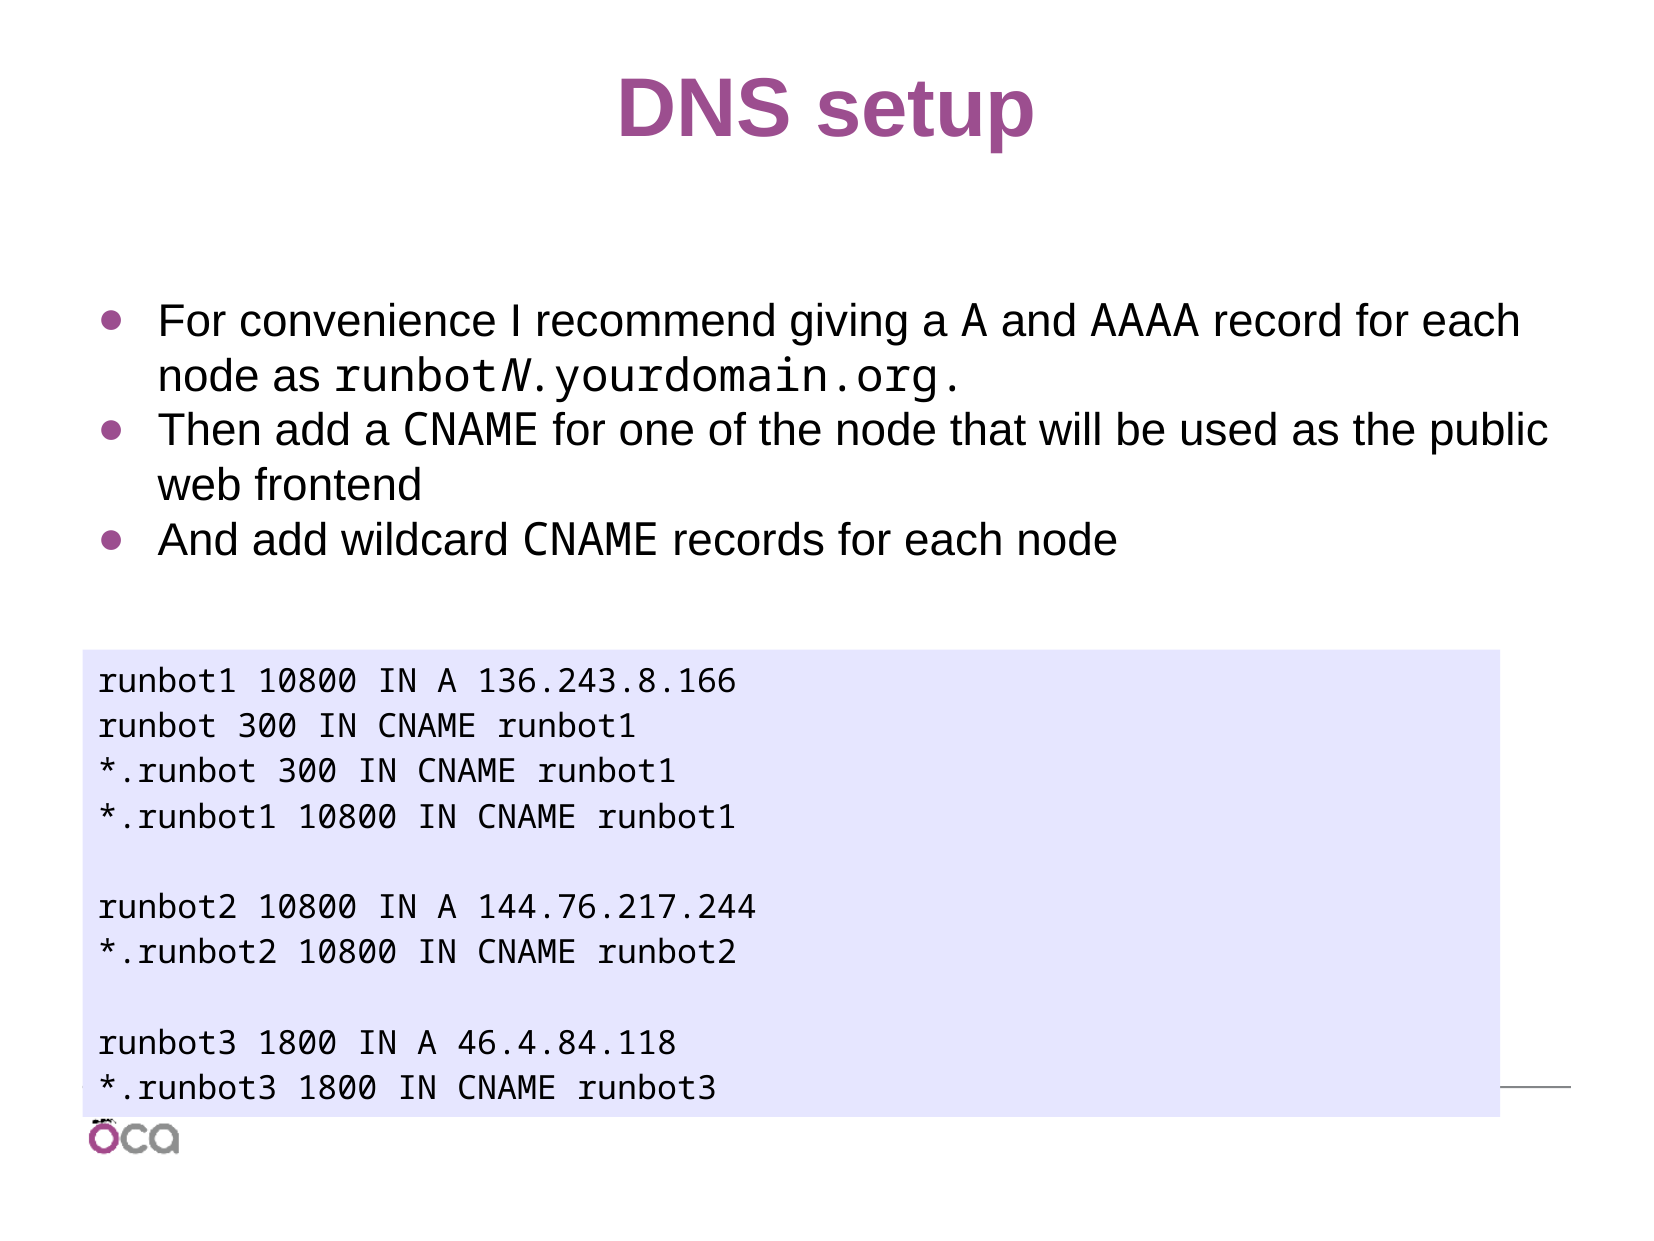

# DNS setup
For convenience I recommend giving a A and AAAA record for each node as runbotN.yourdomain.org.
Then add a CNAME for one of the node that will be used as the public web frontend
And add wildcard CNAME records for each node
runbot1 10800 IN A 136.243.8.166
runbot 300 IN CNAME runbot1
*.runbot 300 IN CNAME runbot1
*.runbot1 10800 IN CNAME runbot1
runbot2 10800 IN A 144.76.217.244
*.runbot2 10800 IN CNAME runbot2
runbot3 1800 IN A 46.4.84.118
*.runbot3 1800 IN CNAME runbot3